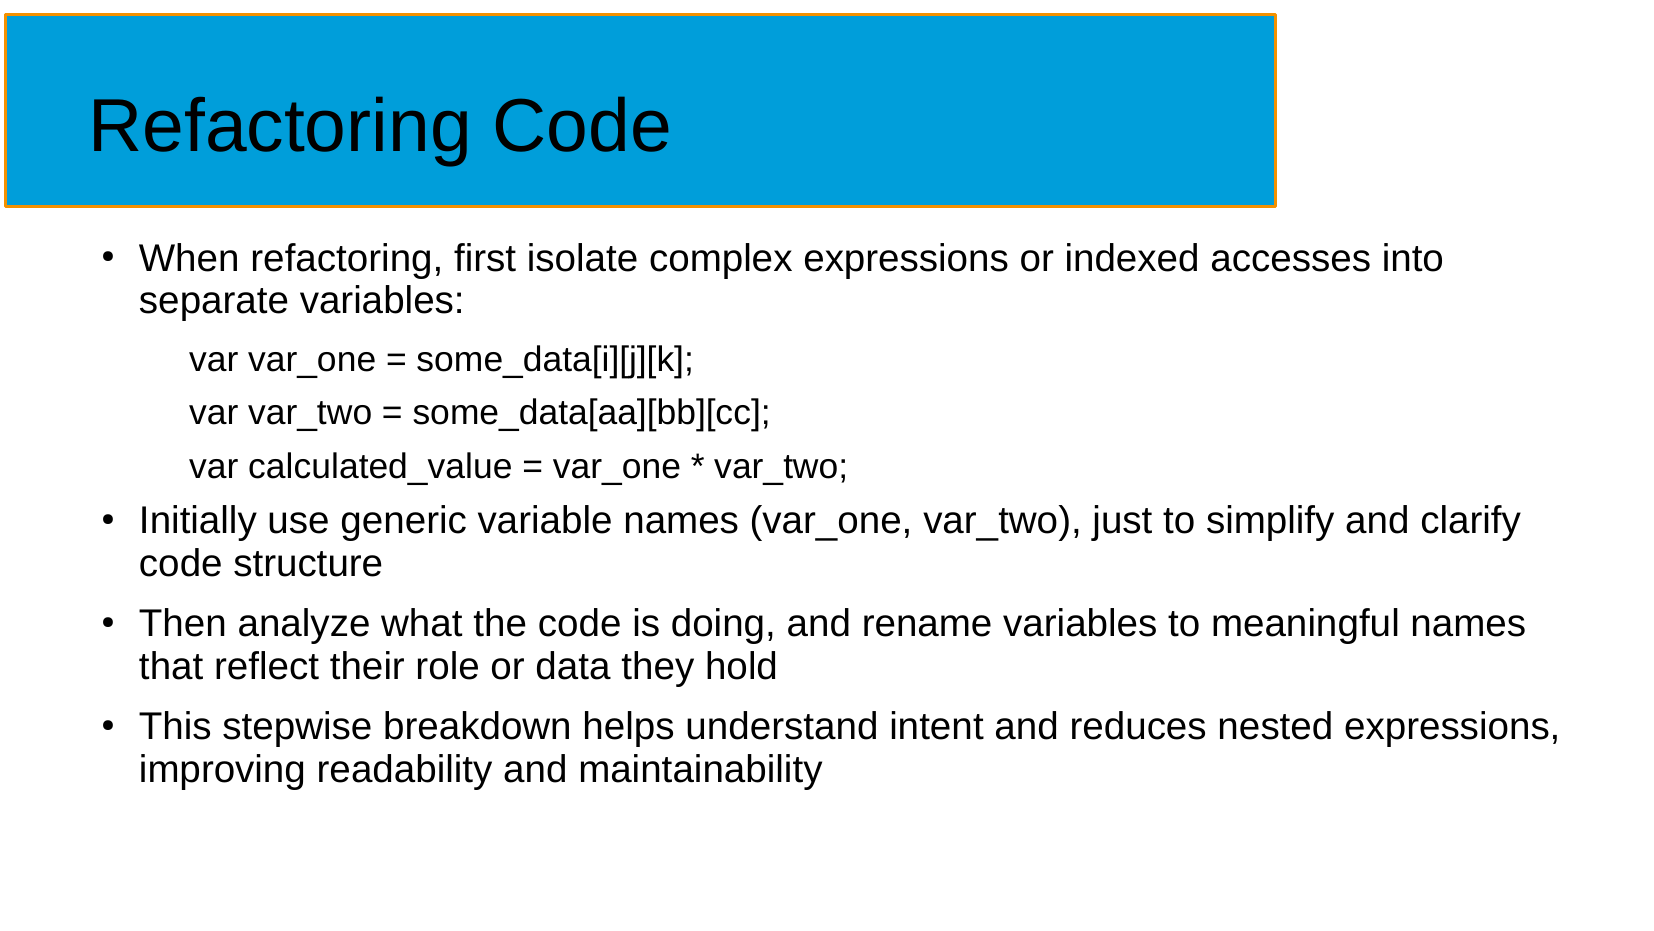

# Refactoring Code
When refactoring, first isolate complex expressions or indexed accesses into separate variables:
var var_one = some_data[i][j][k];
var var_two = some_data[aa][bb][cc];
var calculated_value = var_one * var_two;
Initially use generic variable names (var_one, var_two), just to simplify and clarify code structure
Then analyze what the code is doing, and rename variables to meaningful names that reflect their role or data they hold
This stepwise breakdown helps understand intent and reduces nested expressions, improving readability and maintainability